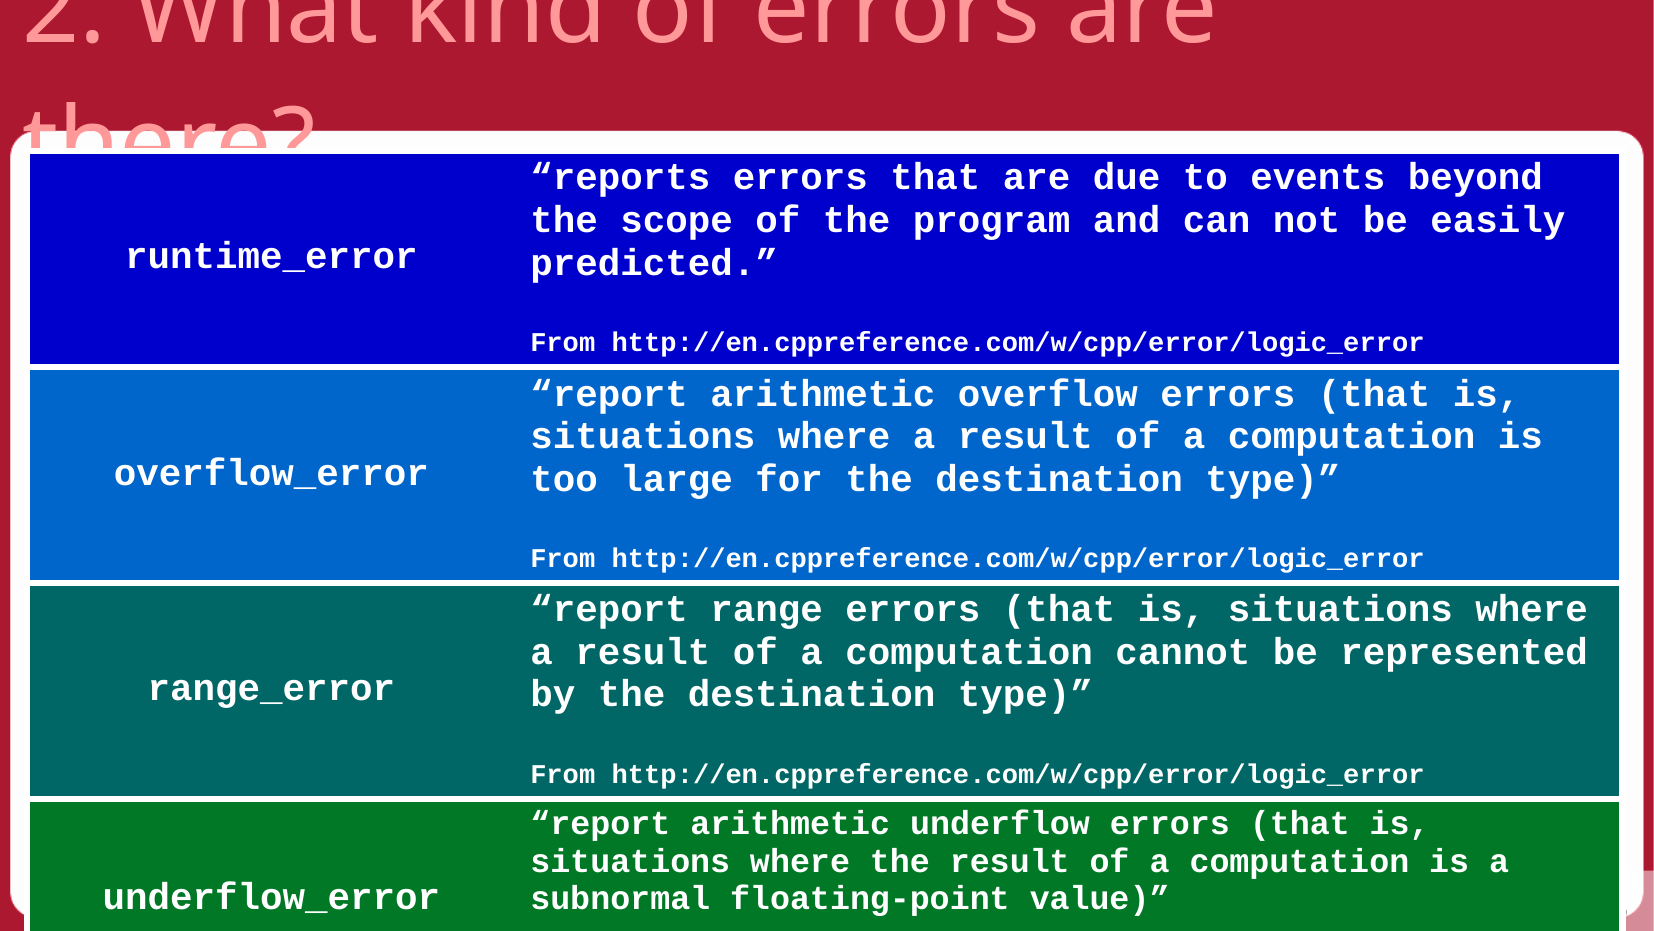

# 2. What kind of errors are there?
| runtime\_error | “reports errors that are due to events beyond the scope of the program and can not be easily predicted.” From http://en.cppreference.com/w/cpp/error/logic\_error |
| --- | --- |
| overflow\_error | “report arithmetic overflow errors (that is, situations where a result of a computation is too large for the destination type)” From http://en.cppreference.com/w/cpp/error/logic\_error |
| range\_error | “report range errors (that is, situations where a result of a computation cannot be represented by the destination type)” From http://en.cppreference.com/w/cpp/error/logic\_error |
| underflow\_error | “report arithmetic underflow errors (that is, situations where the result of a computation is a subnormal floating-point value)” From http://en.cppreference.com/w/cpp/error/logic\_error |